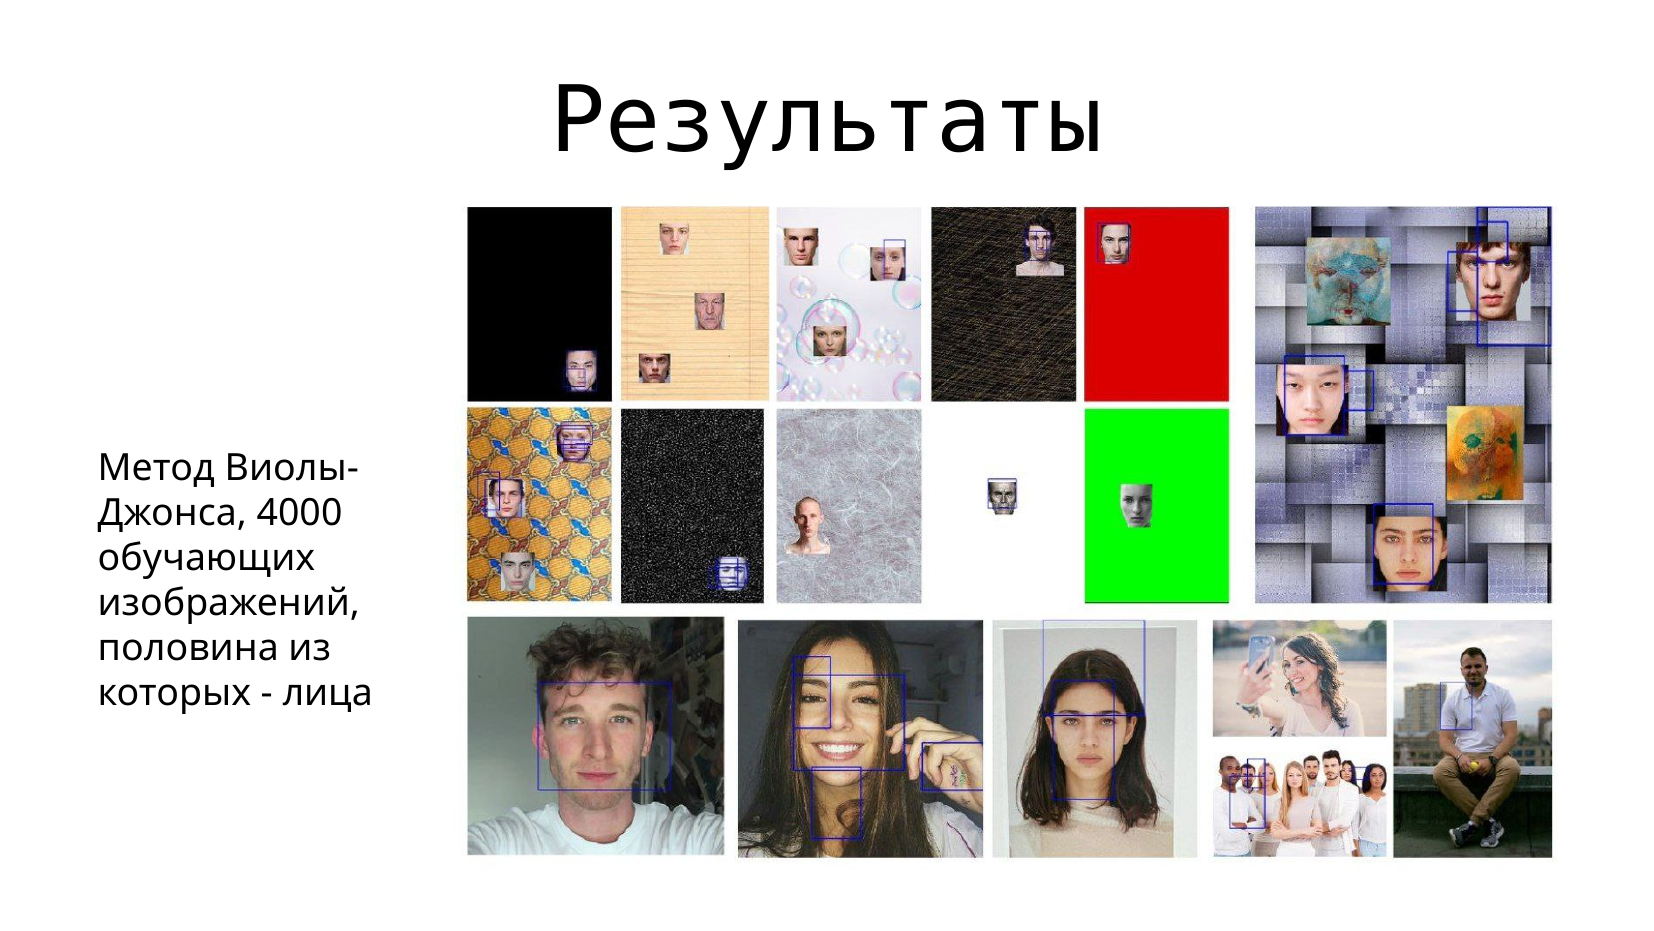

# Результаты
Метод Виолы-Джонса, 4000 обучающих изображений, половина из которых - лица